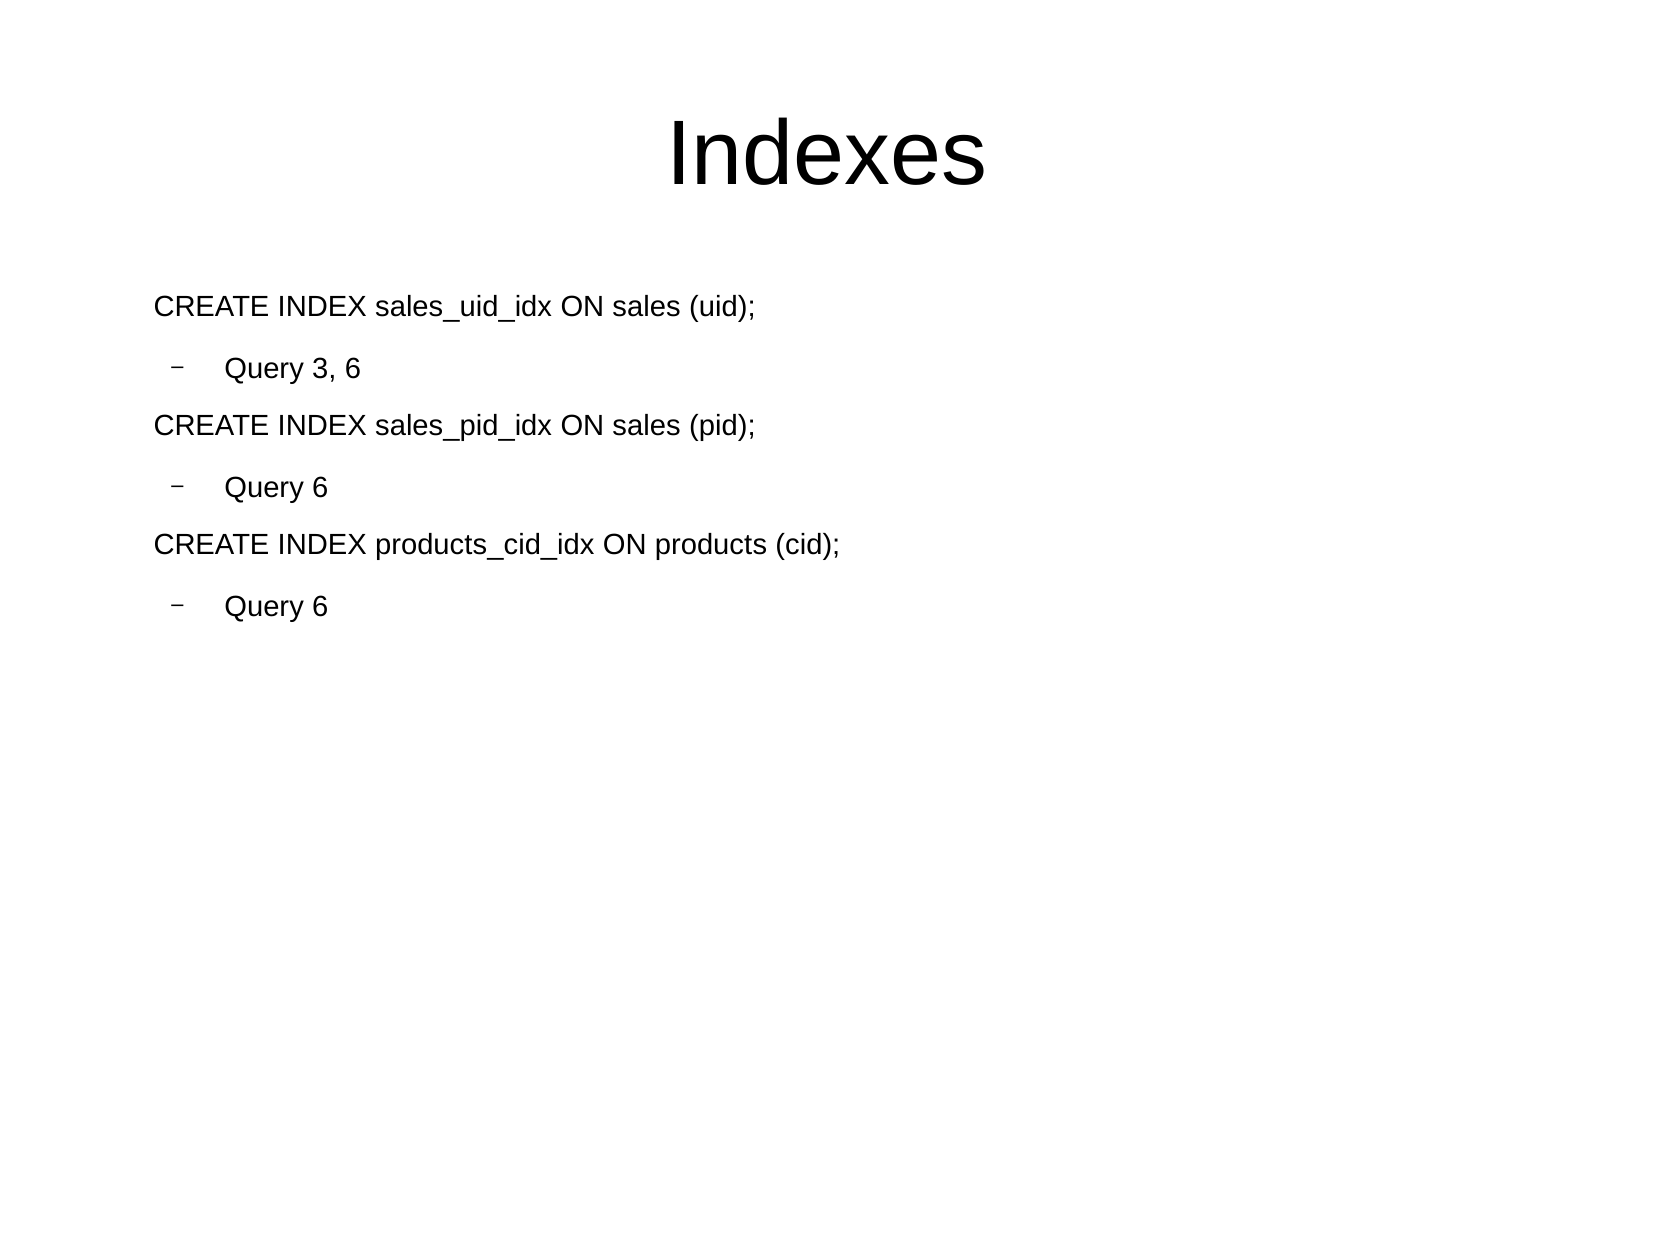

# Indexes
CREATE INDEX sales_uid_idx ON sales (uid);
Query 3, 6
CREATE INDEX sales_pid_idx ON sales (pid);
Query 6
CREATE INDEX products_cid_idx ON products (cid);
Query 6